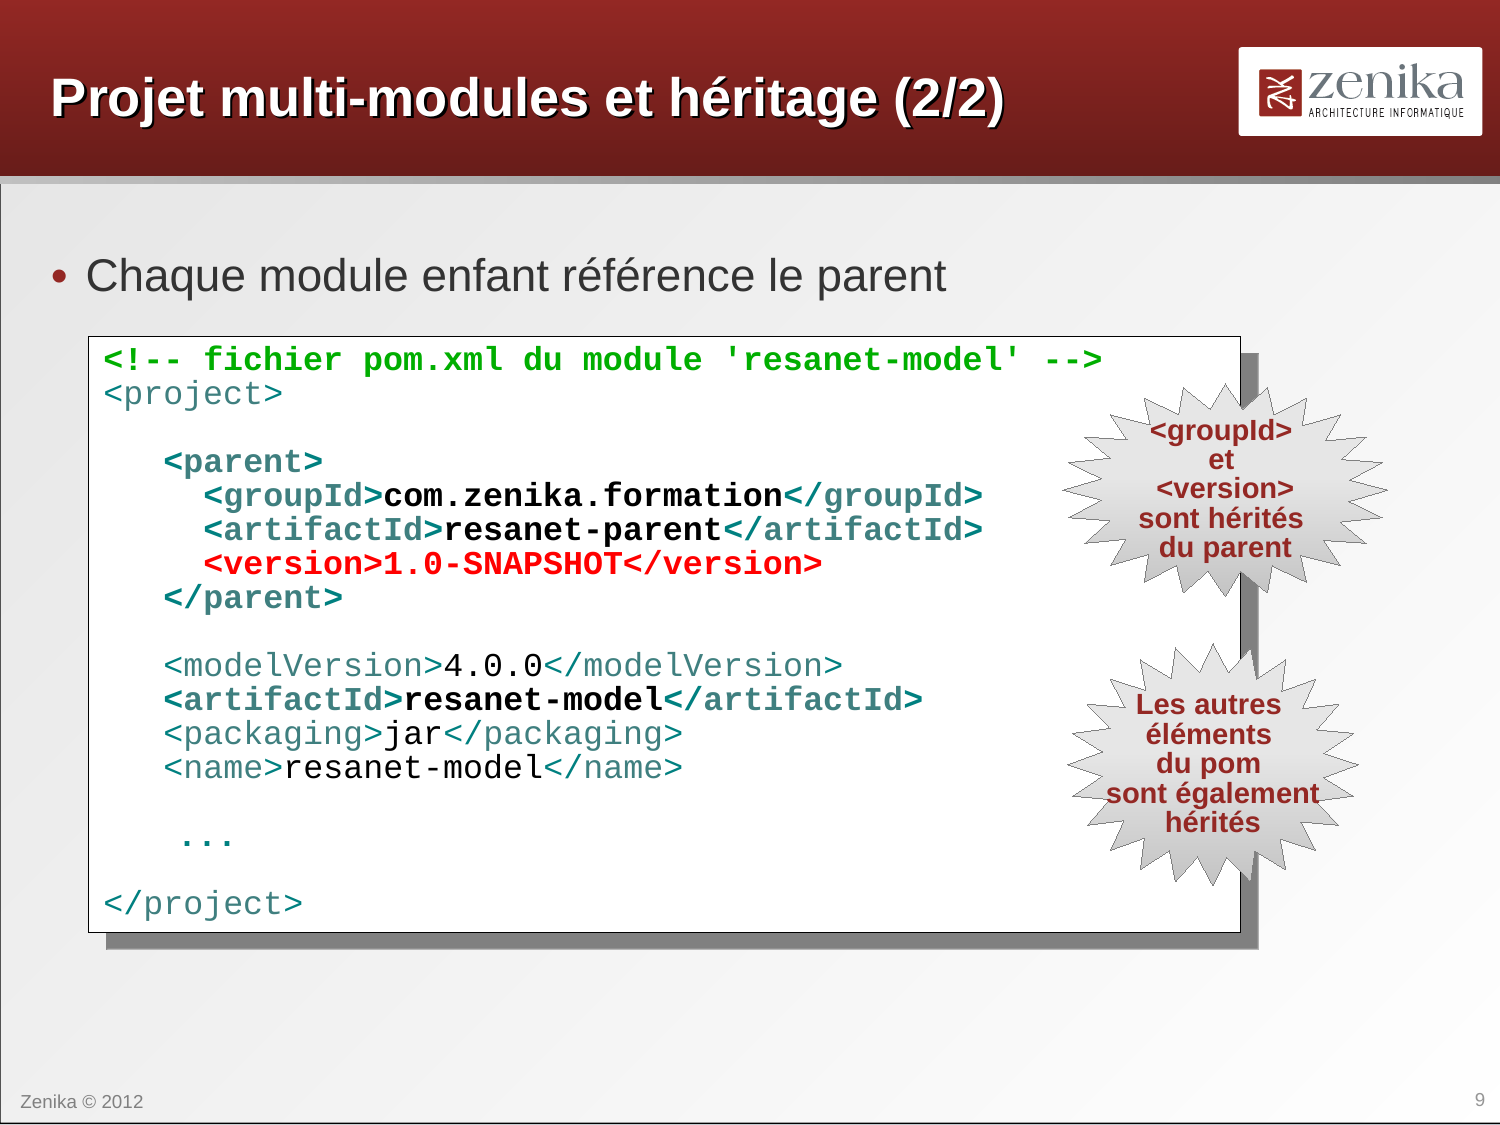

# Projet multi-modules et héritage (2/2)
Chaque module enfant référence le parent
<!-- fichier pom.xml du module 'resanet-model' -->
<project>
 <parent>
 <groupId>com.zenika.formation</groupId>
 <artifactId>resanet-parent</artifactId>
 <version>1.0-SNAPSHOT</version>
 </parent>
 <modelVersion>4.0.0</modelVersion>
 <artifactId>resanet-model</artifactId>
 <packaging>jar</packaging>
 <name>resanet-model</name>
	...
</project>
<groupId>
et
<version>
sont hérités
du parent
Les autres
éléments
du pom
sont également
hérités